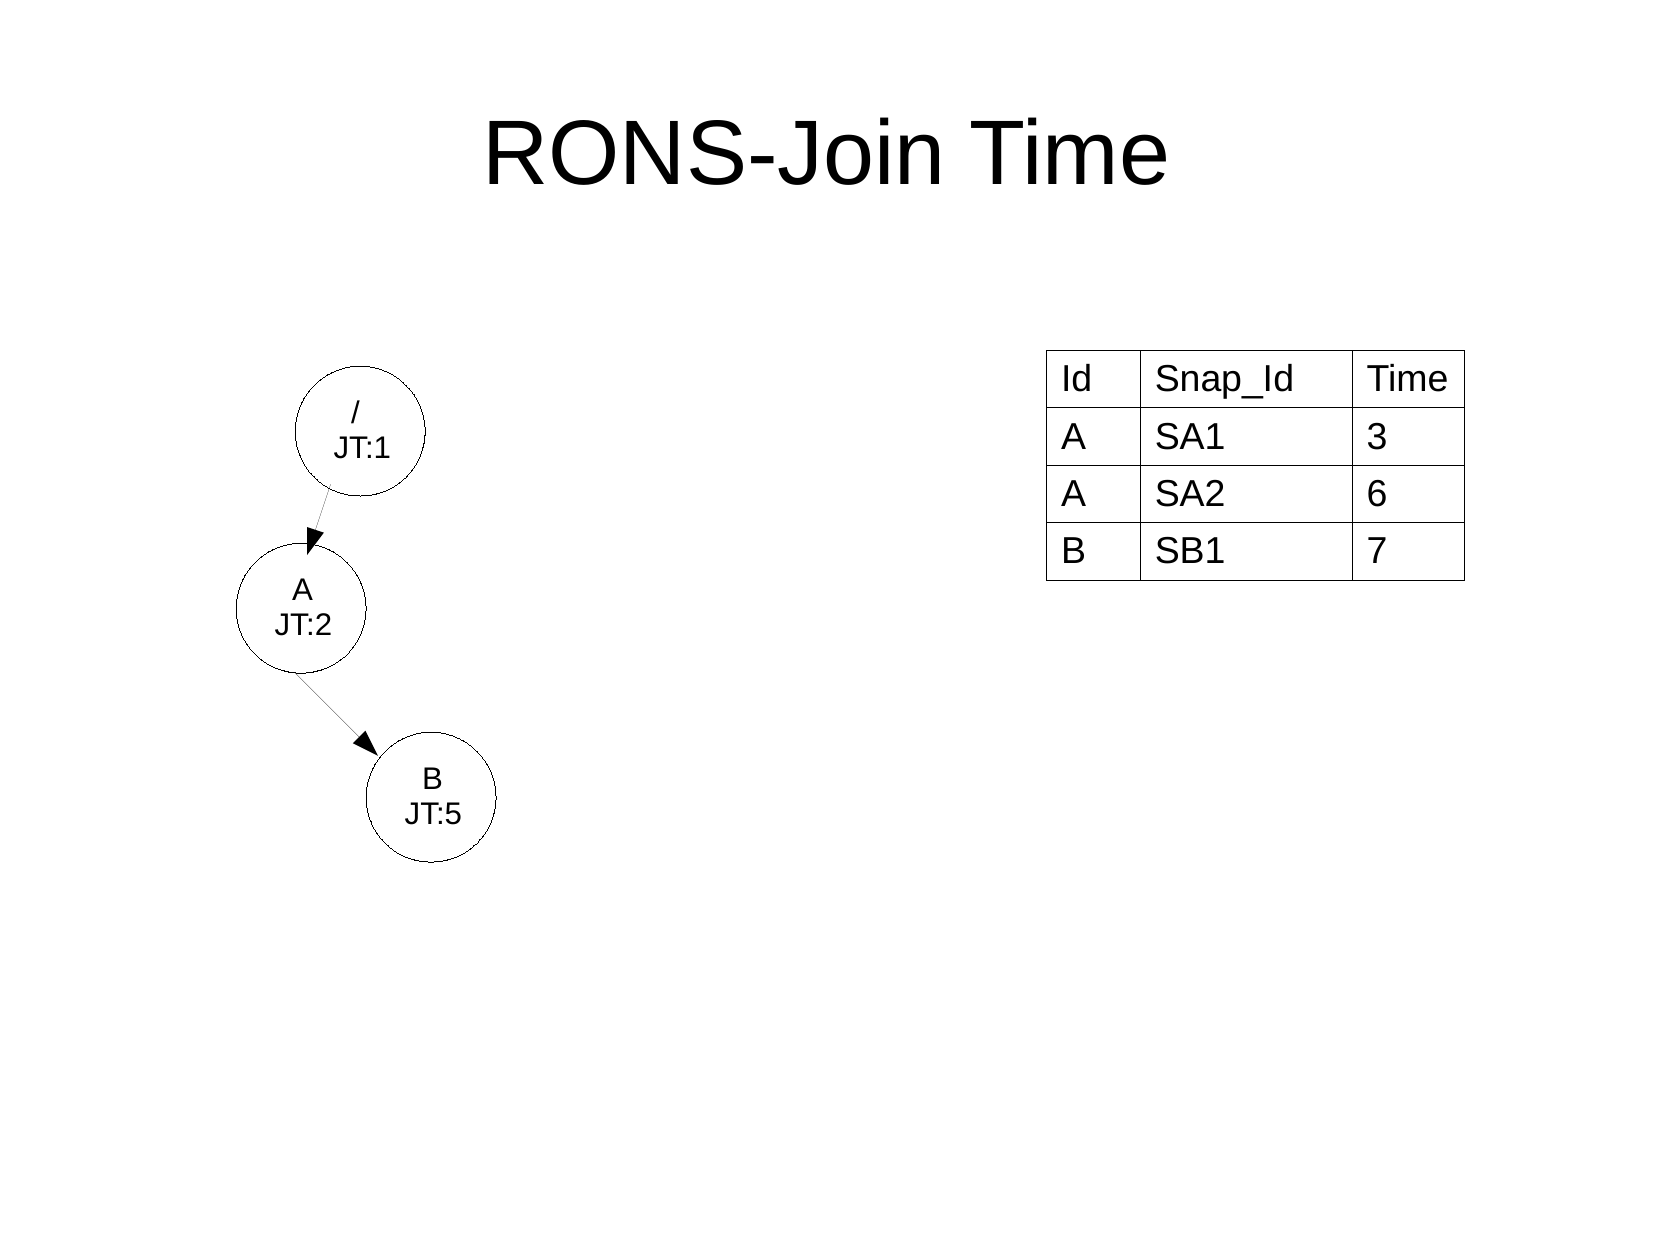

# RONS-Join Time
| Id | Snap\_Id | Time |
| --- | --- | --- |
| A | SA1 | 3 |
| A | SA2 | 6 |
| B | SB1 | 7 |
 /
JT:1
 A
JT:2
 B
JT:5